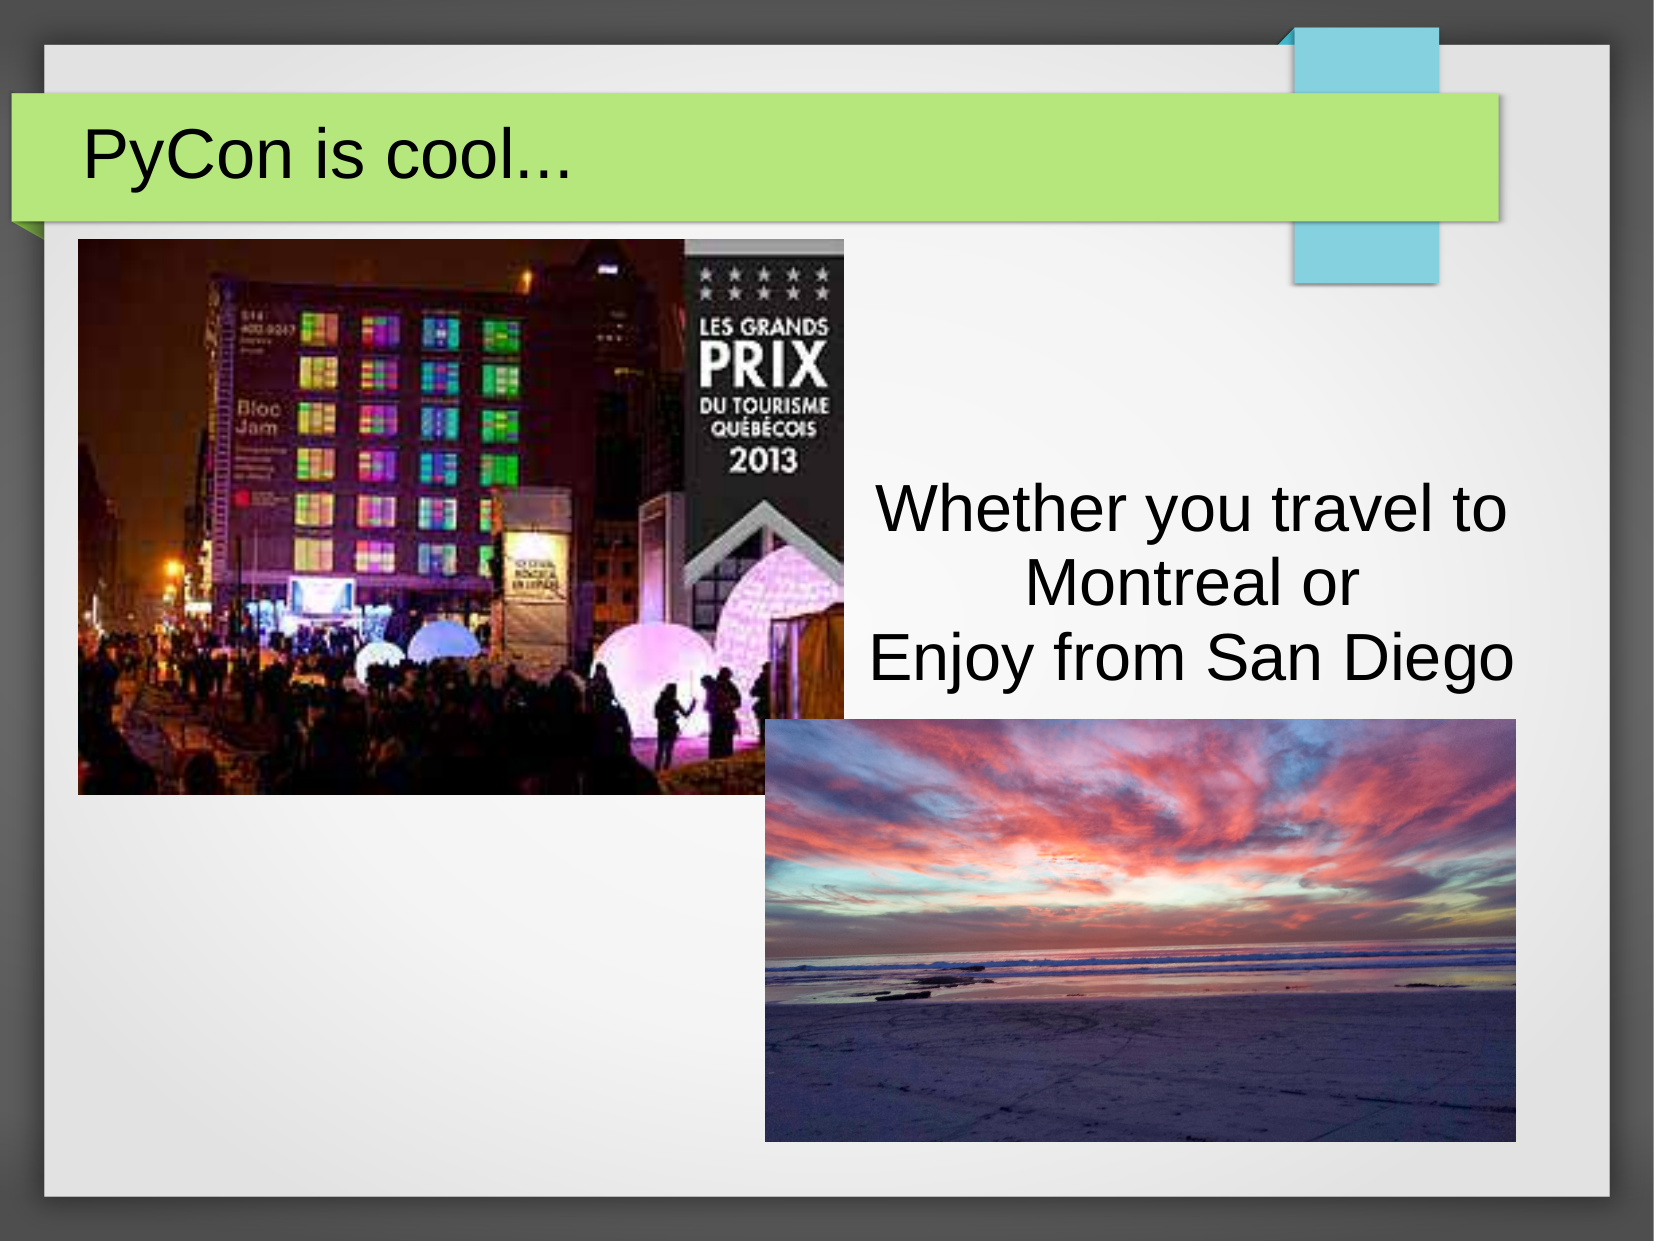

# PyCon is cool...
Whether you travel to Montreal or
Enjoy from San Diego